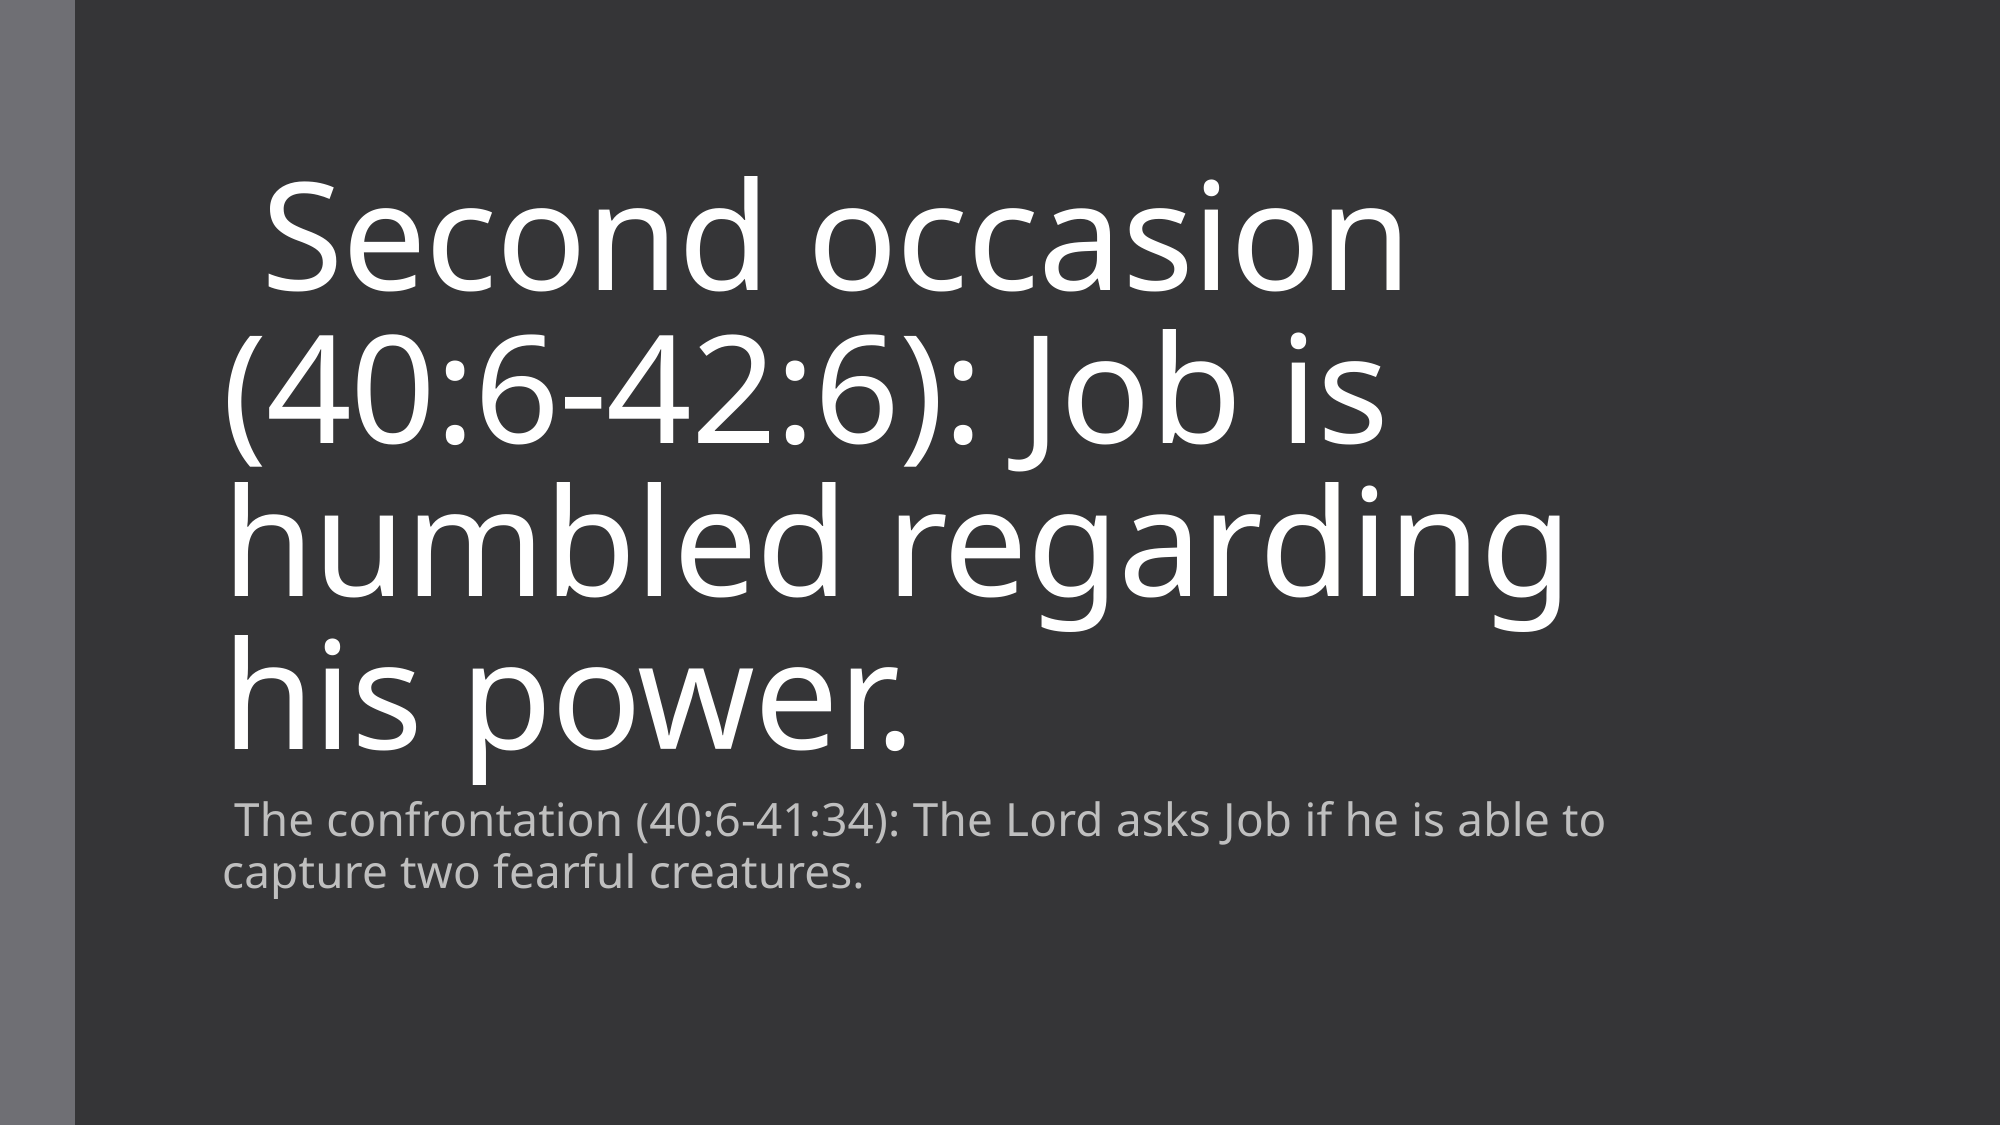

# Second occasion (40:6-42:6): Job is humbled regarding his power.
 The confrontation (40:6-41:34): The Lord asks Job if he is able to capture two fearful creatures.